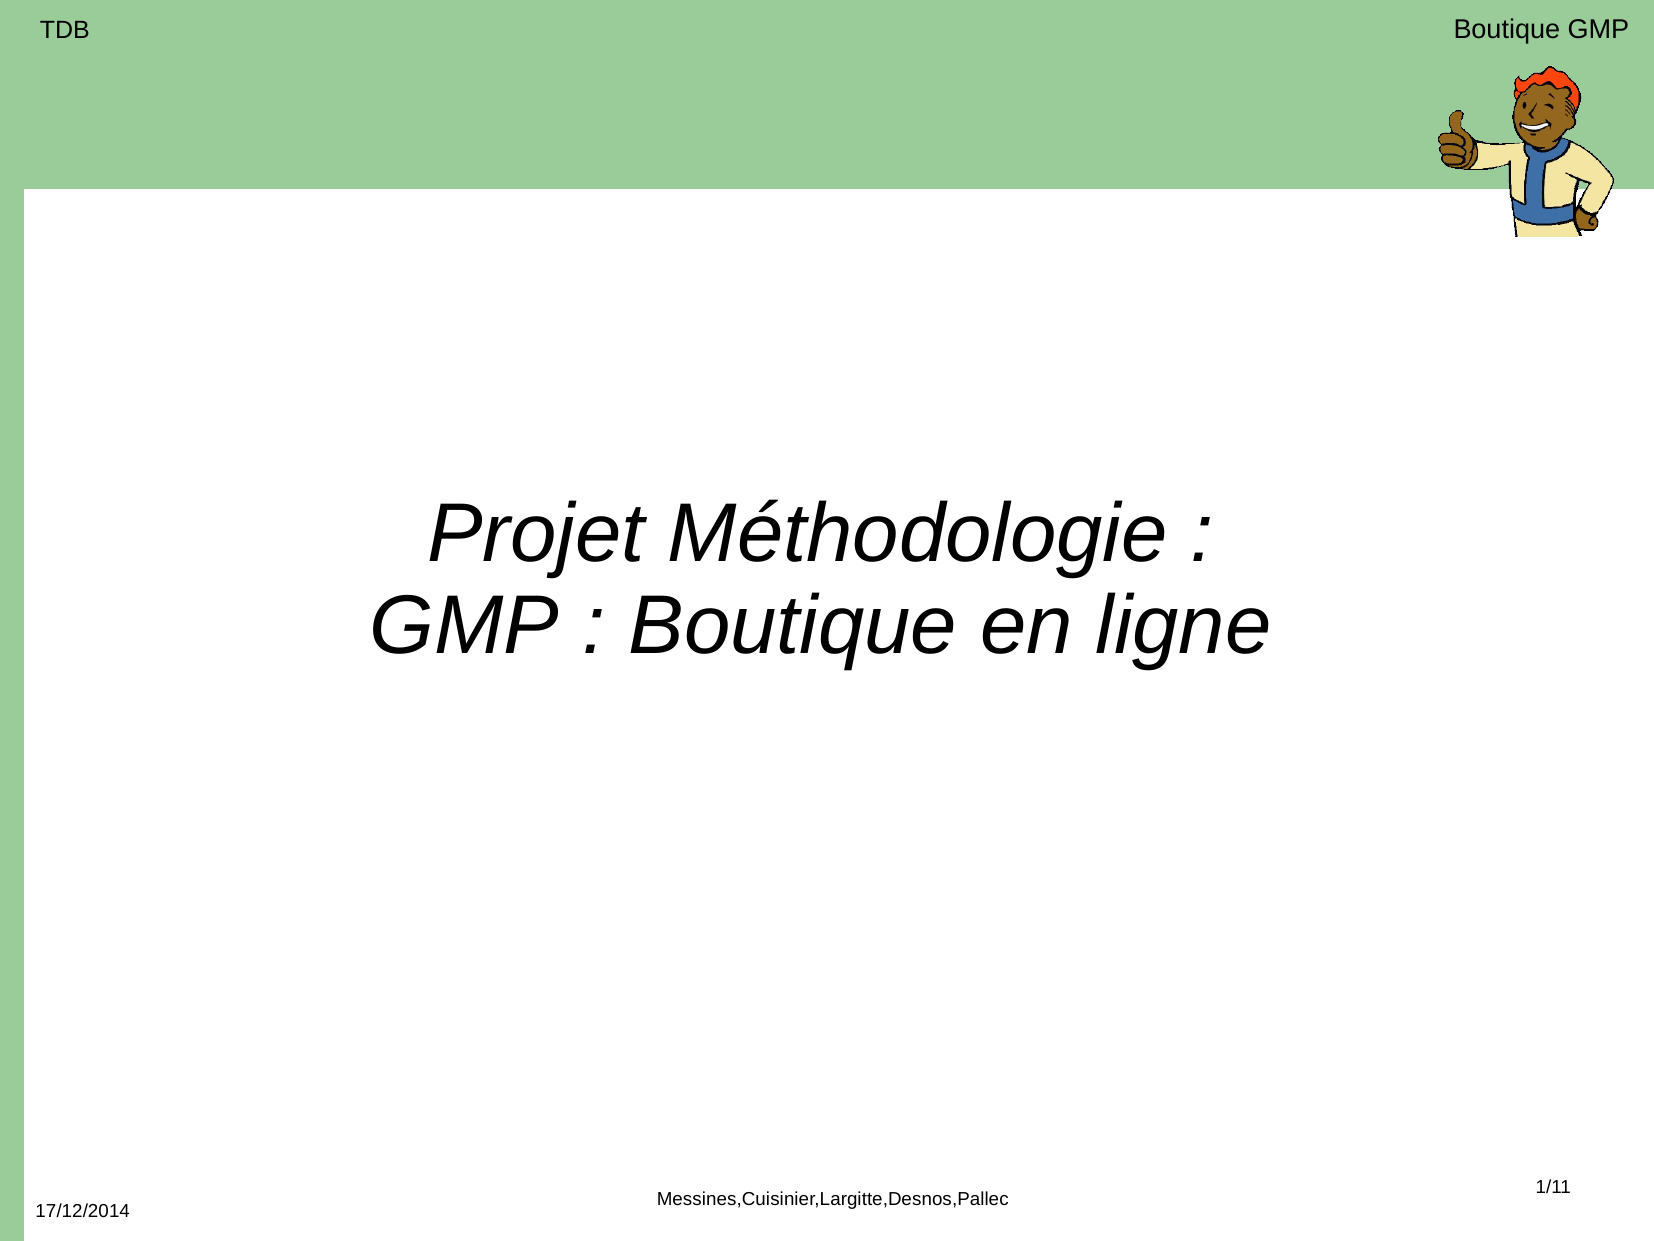

Boutique GMP
TDB
Projet Méthodologie :
GMP : Boutique en ligne
1/11
Messines,Cuisinier,Largitte,Desnos,Pallec
17/12/2014